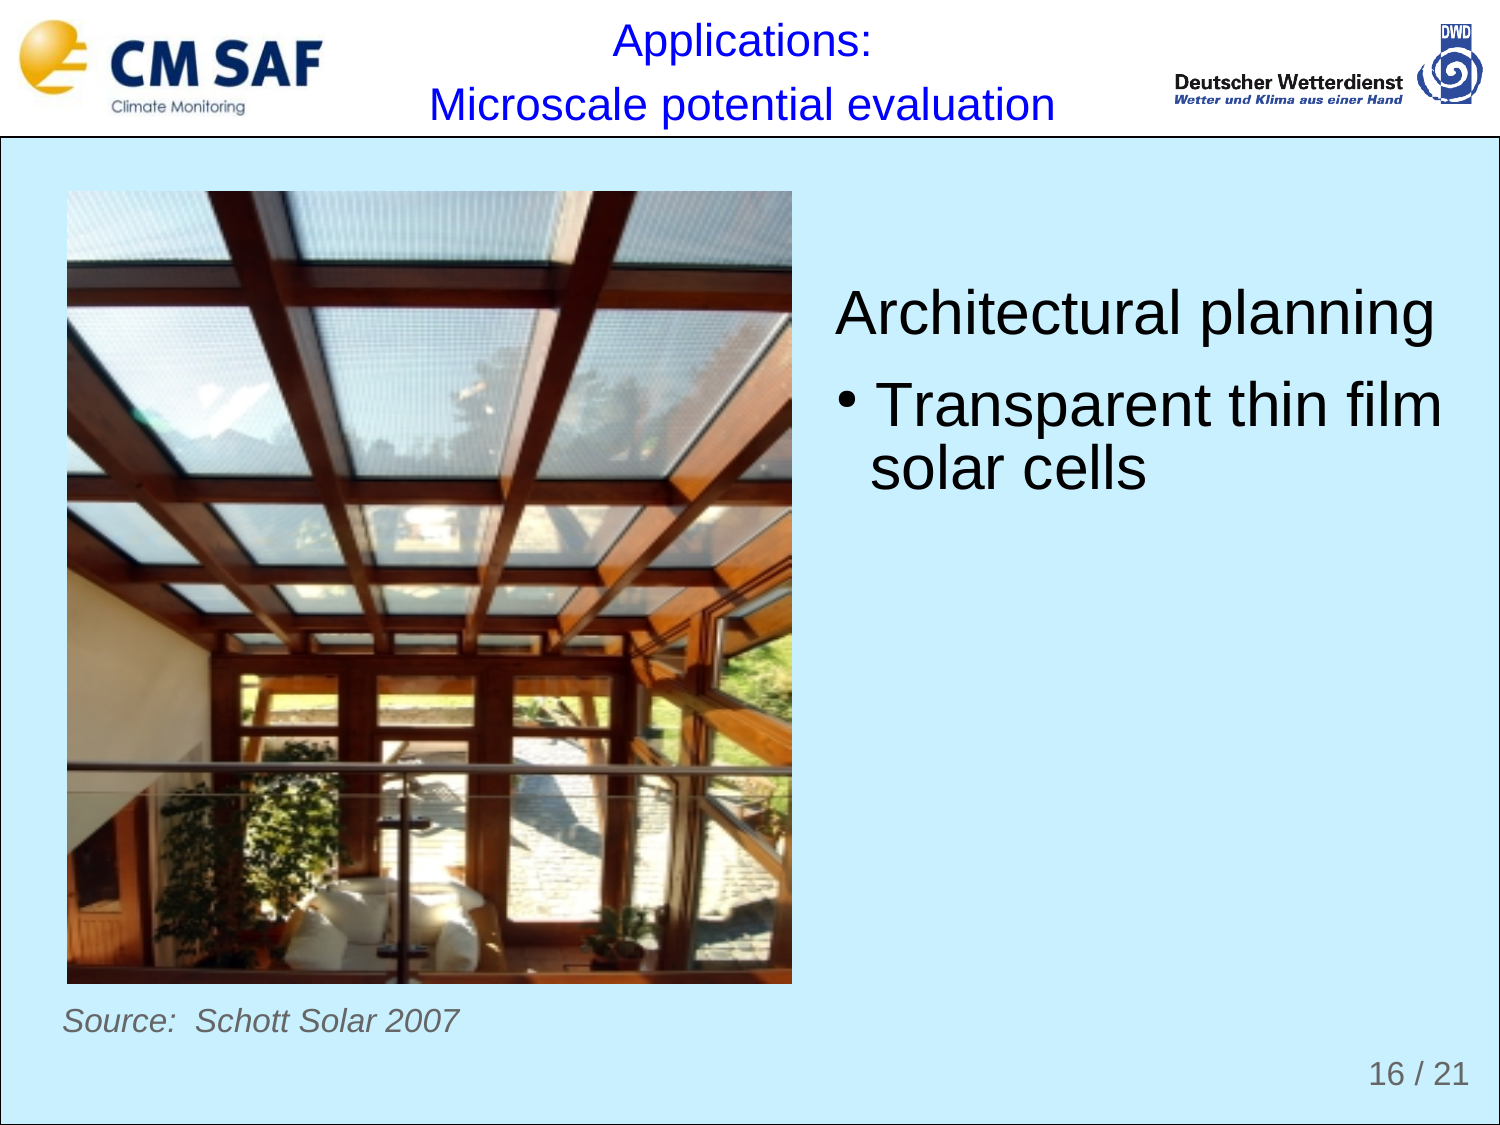

Applications:
Microscale potential evaluation
# Architectural planning
 Transparent thin film solar cells
Source: Schott Solar 2007